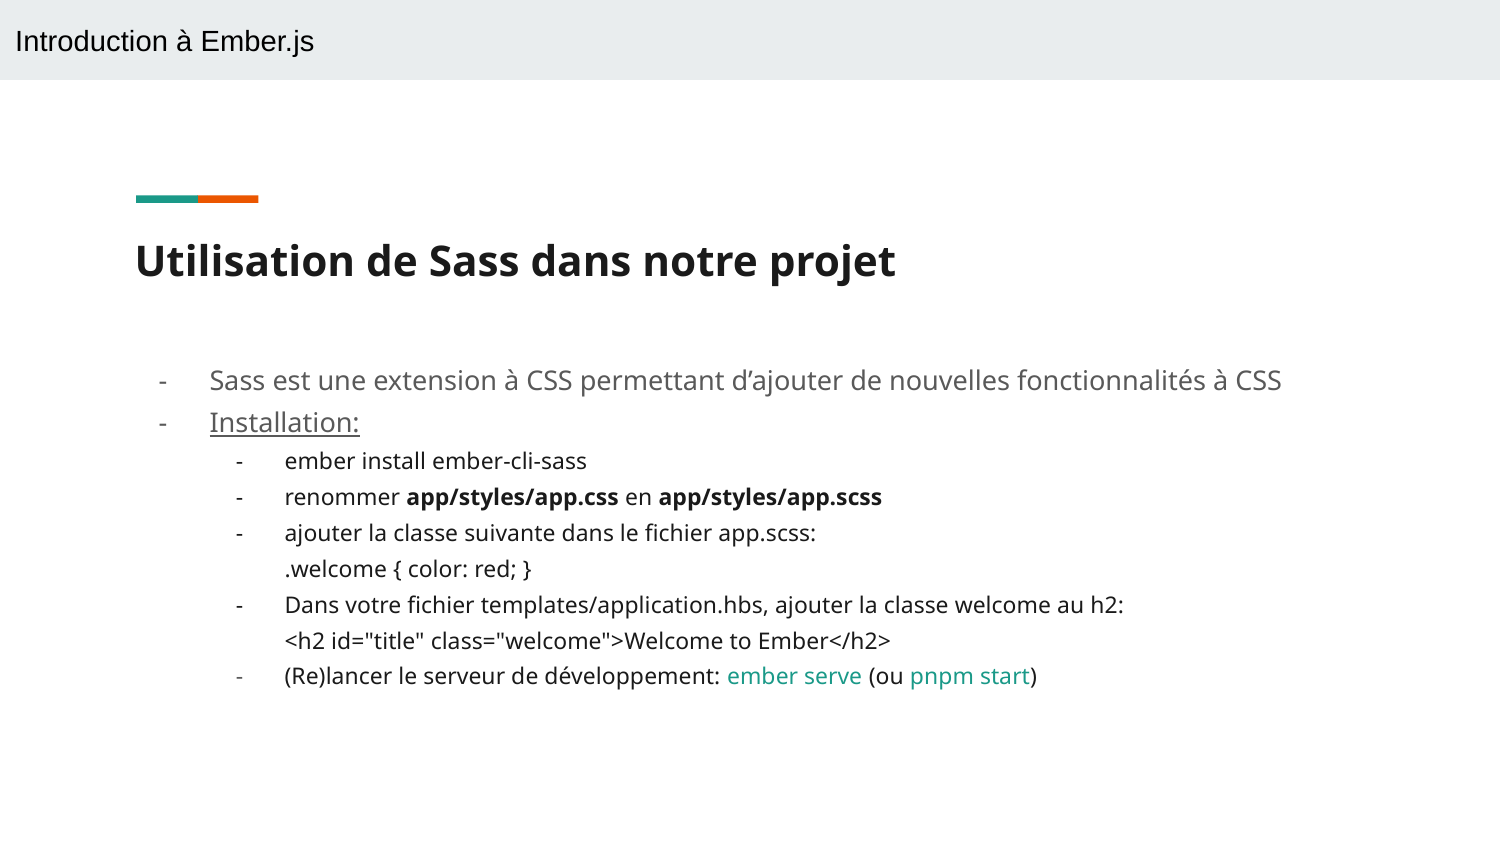

# Utilisation de Sass dans notre projet
Sass est une extension à CSS permettant d’ajouter de nouvelles fonctionnalités à CSS
Installation:
ember install ember-cli-sass
renommer app/styles/app.css en app/styles/app.scss
ajouter la classe suivante dans le fichier app.scss:
.welcome { color: red; }
Dans votre fichier templates/application.hbs, ajouter la classe welcome au h2:
<h2 id="title" class="welcome">Welcome to Ember</h2>
(Re)lancer le serveur de développement: ember serve (ou pnpm start)